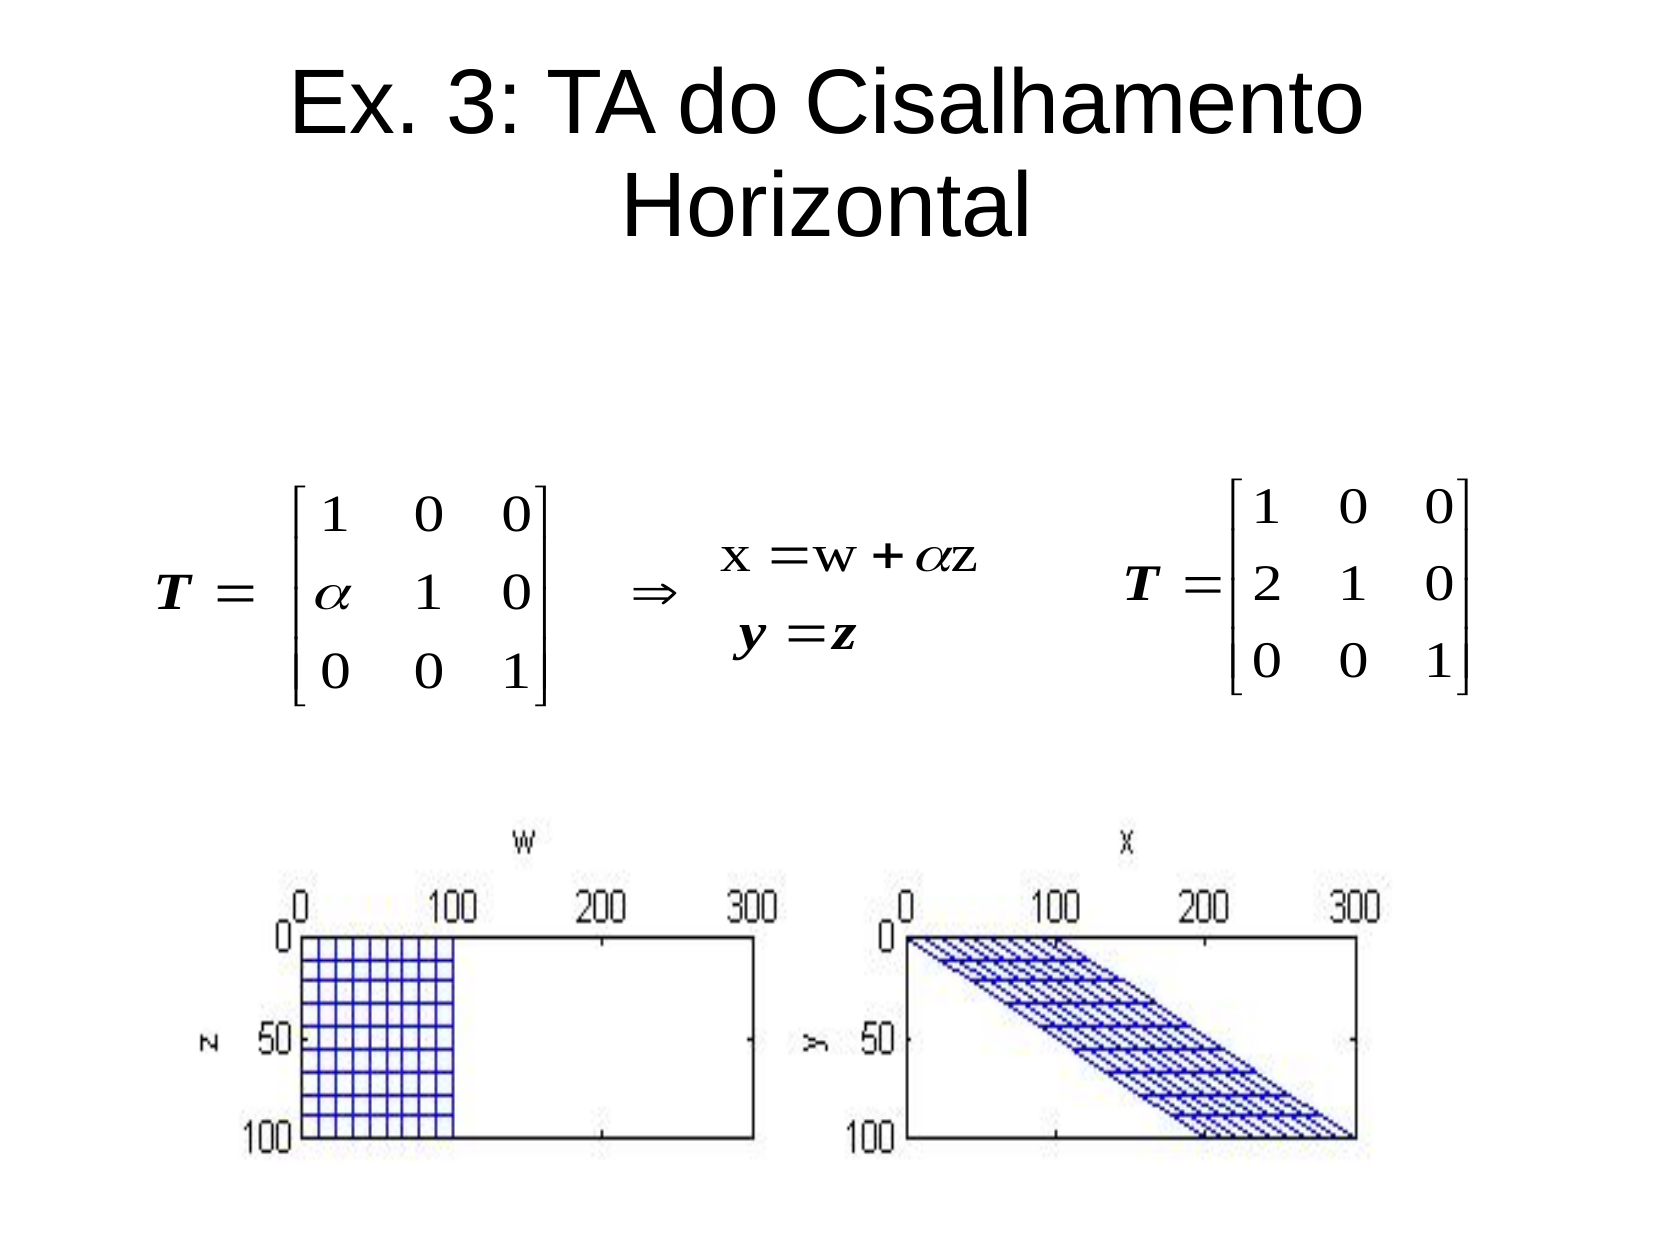

# Ex. 3: TA do Cisalhamento Horizontal